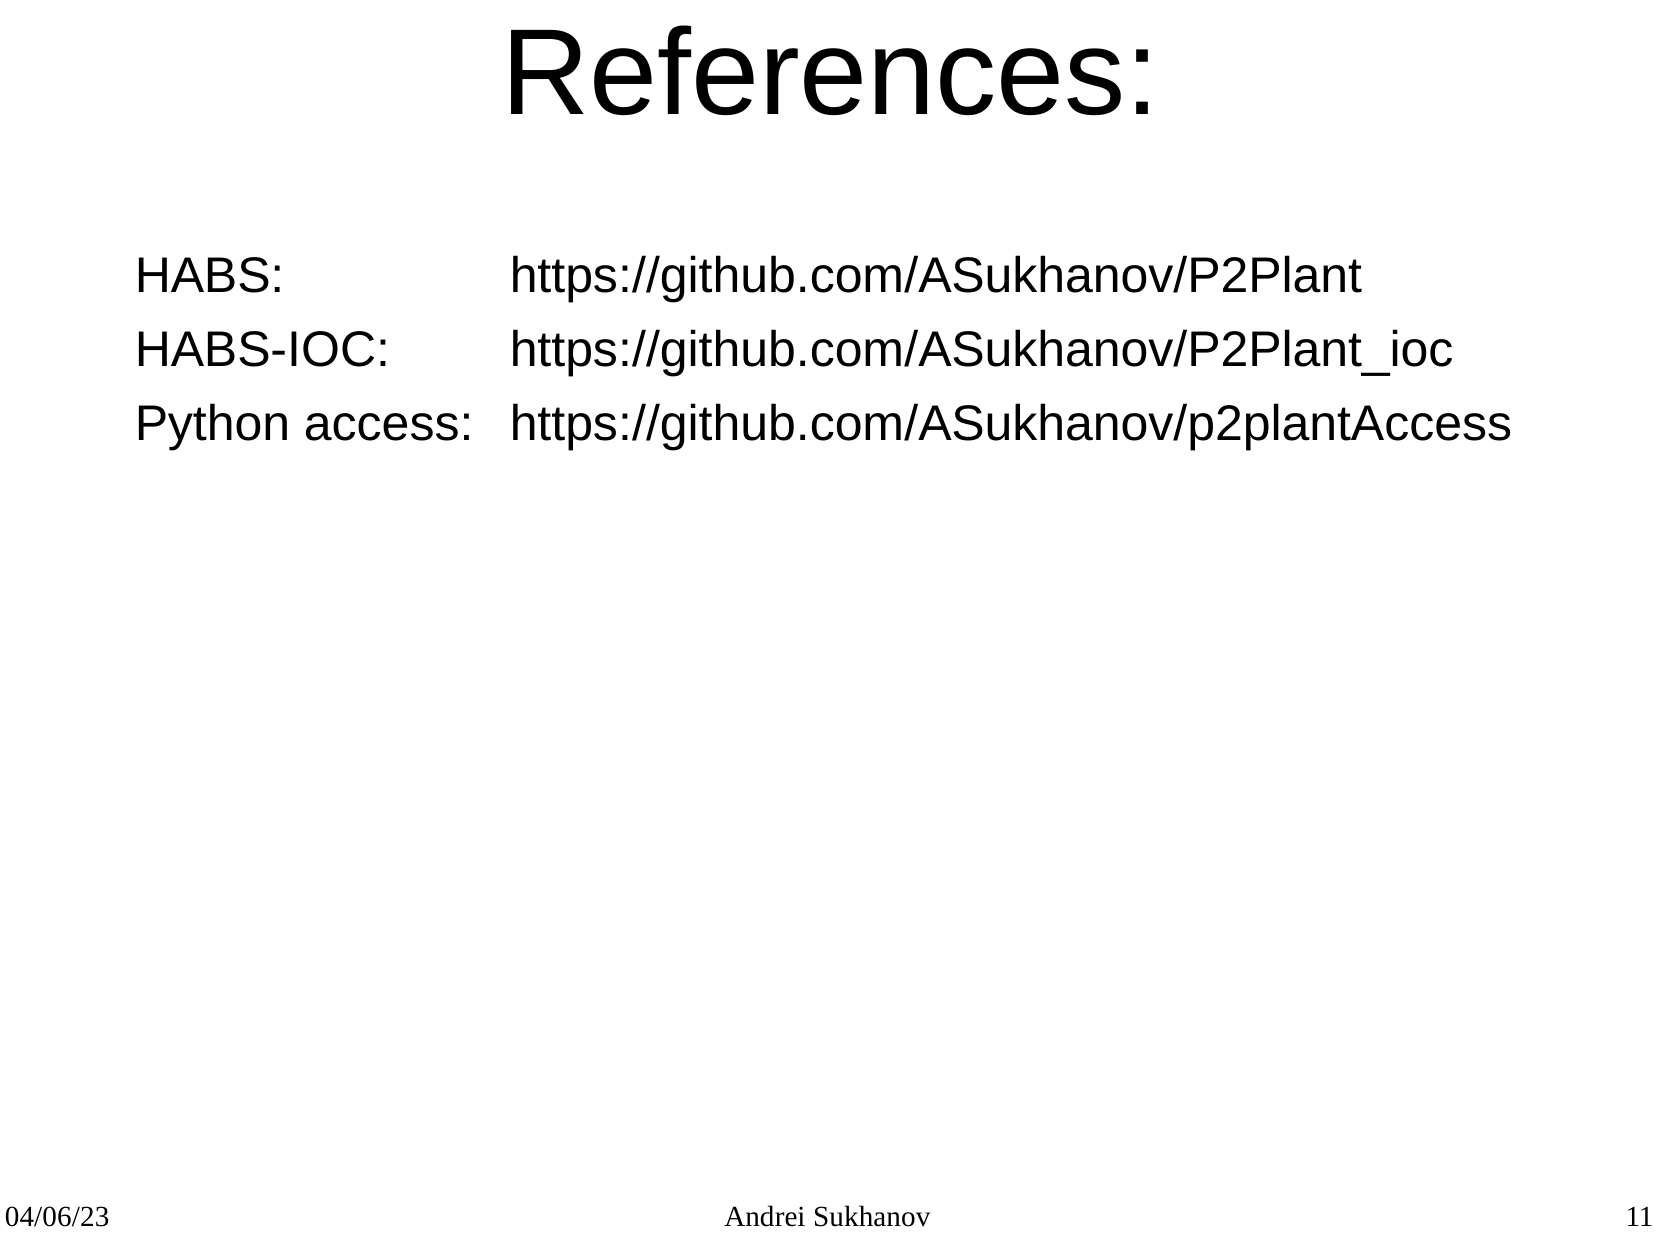

# References:
HABS: 			https://github.com/ASukhanov/P2Plant
HABS-IOC:		https://github.com/ASukhanov/P2Plant_ioc
Python access:	https://github.com/ASukhanov/p2plantAccess
04/06/23
Andrei Sukhanov
11